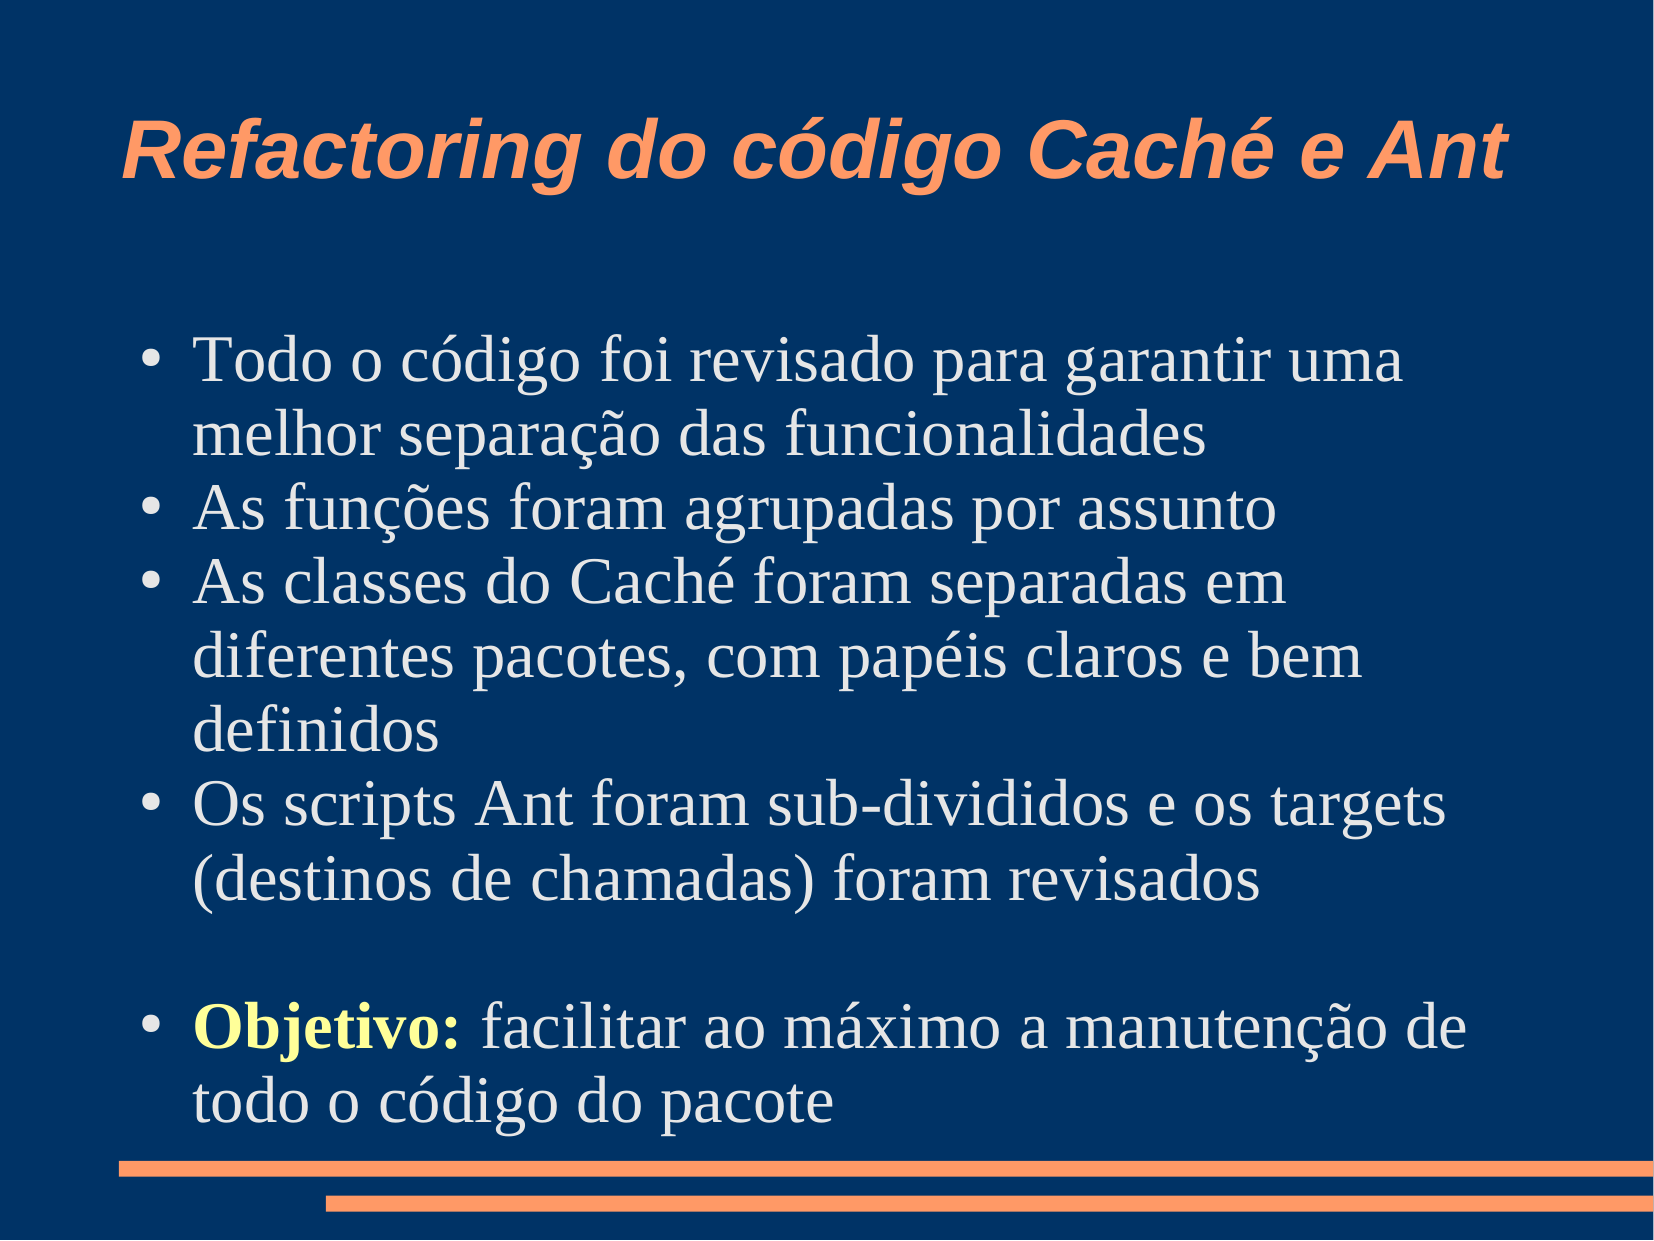

# Refactoring do código Caché e Ant
Todo o código foi revisado para garantir uma melhor separação das funcionalidades
As funções foram agrupadas por assunto
As classes do Caché foram separadas em diferentes pacotes, com papéis claros e bem definidos
Os scripts Ant foram sub-divididos e os targets (destinos de chamadas) foram revisados
Objetivo: facilitar ao máximo a manutenção de todo o código do pacote